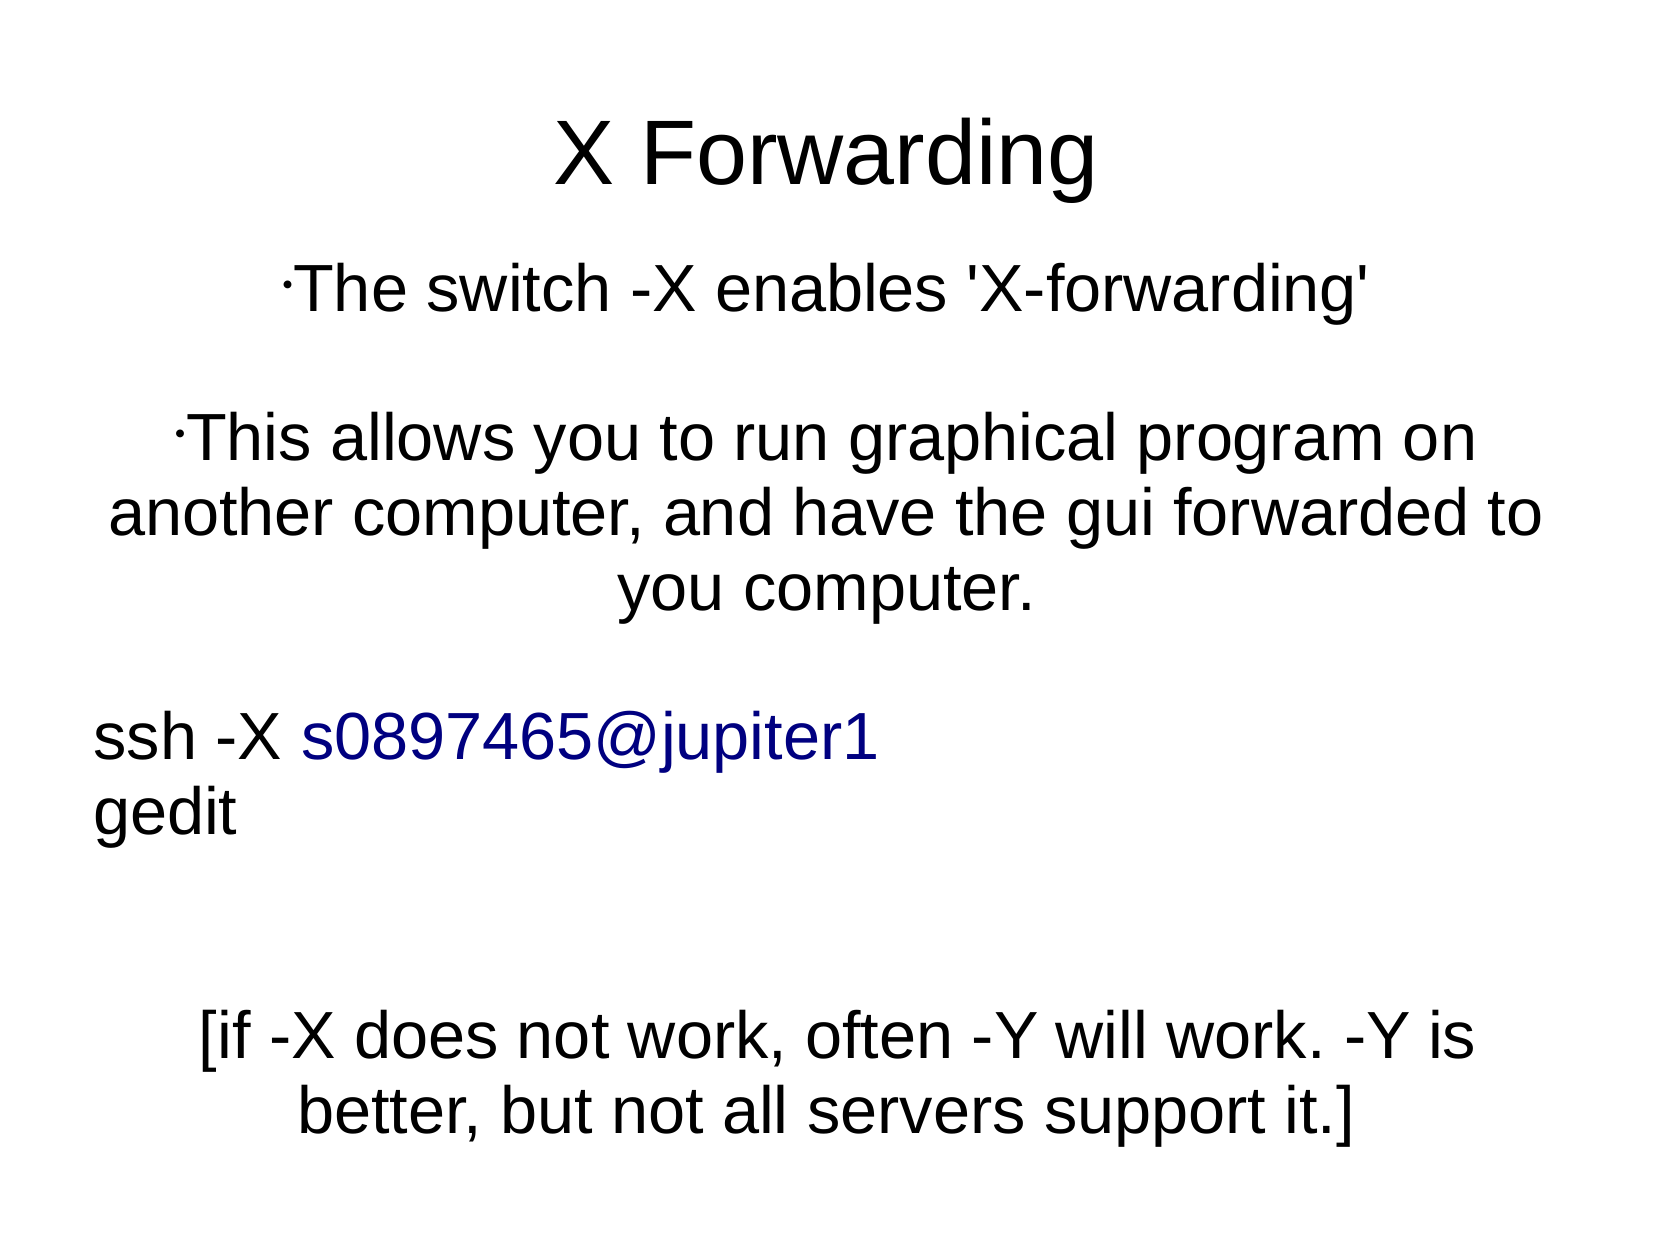

# X Forwarding
The switch -X enables 'X-forwarding'
This allows you to run graphical program on another computer, and have the gui forwarded to you computer.
ssh -X s0897465@jupiter1
gedit
[if -X does not work, often -Y will work. -Y is better, but not all servers support it.]